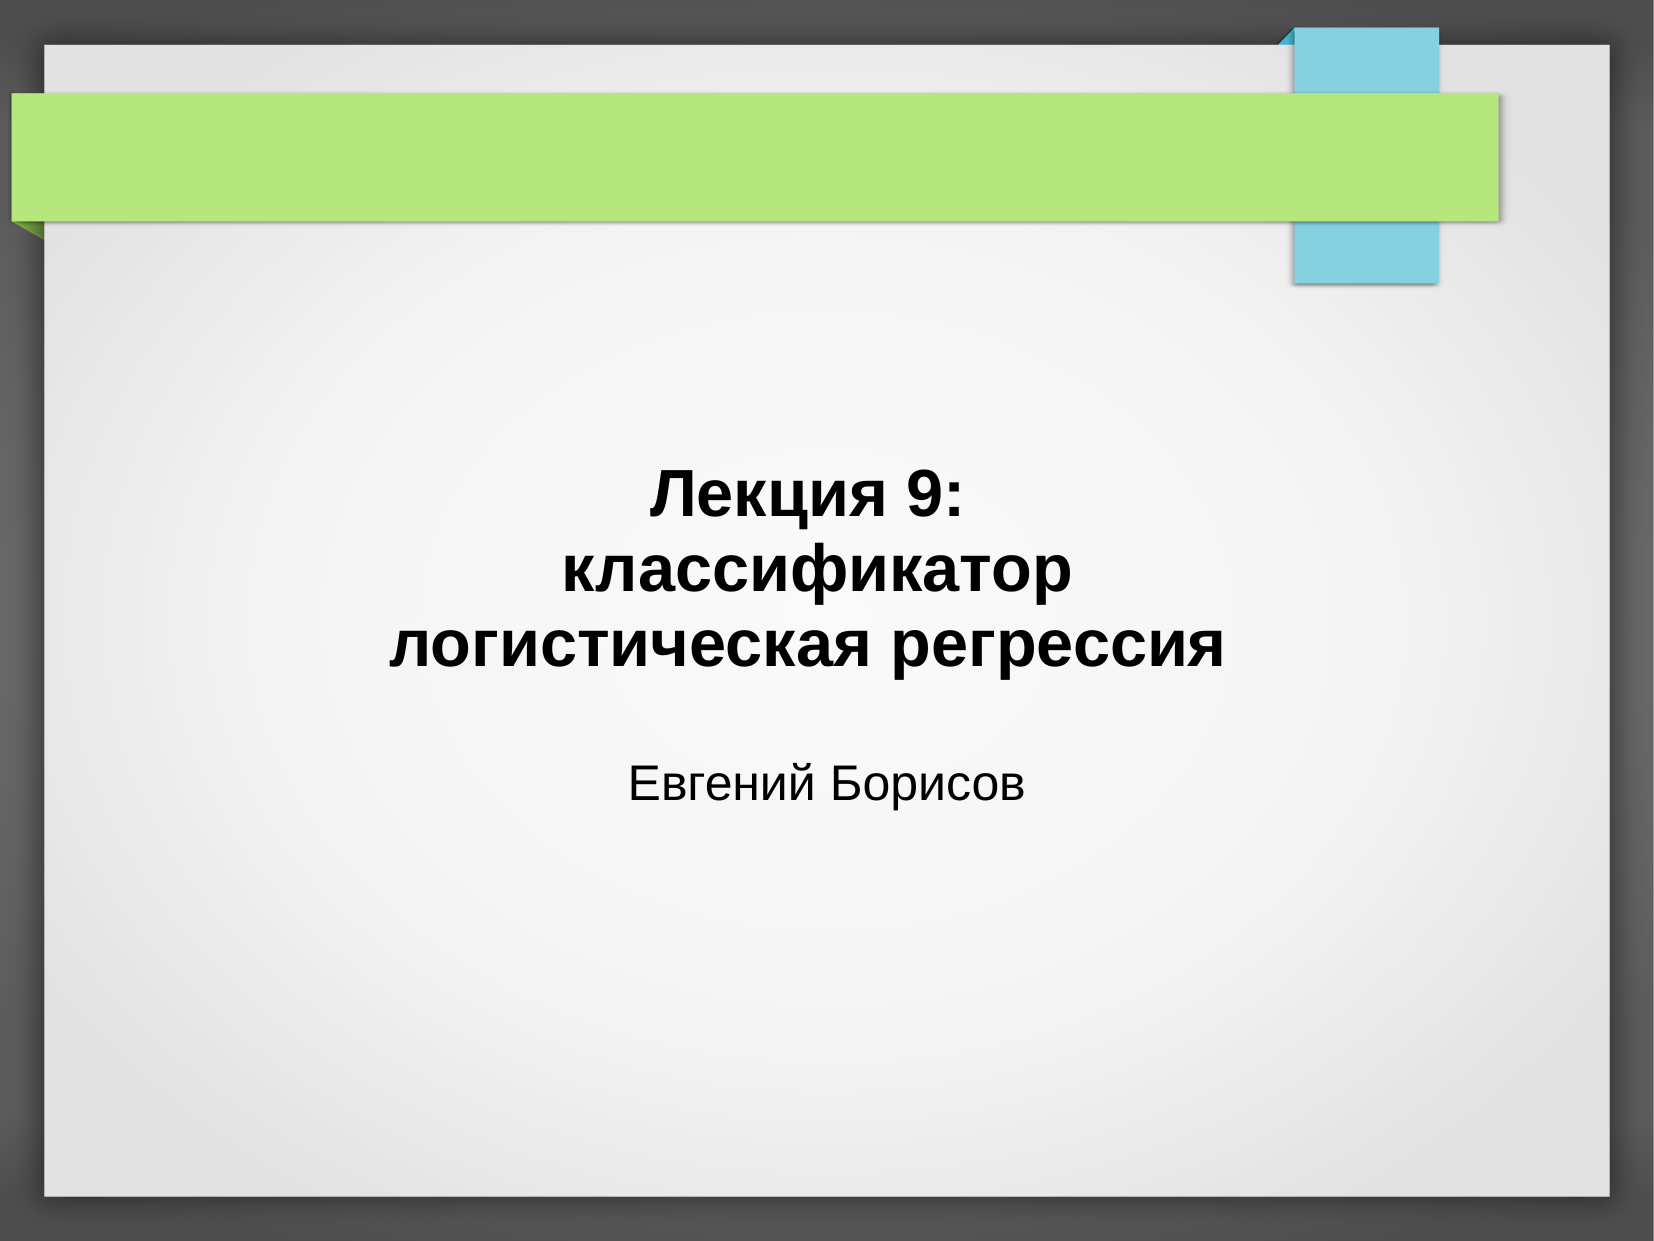

# Лекция 9:
классификатор
логистическая регрессия
Евгений Борисов